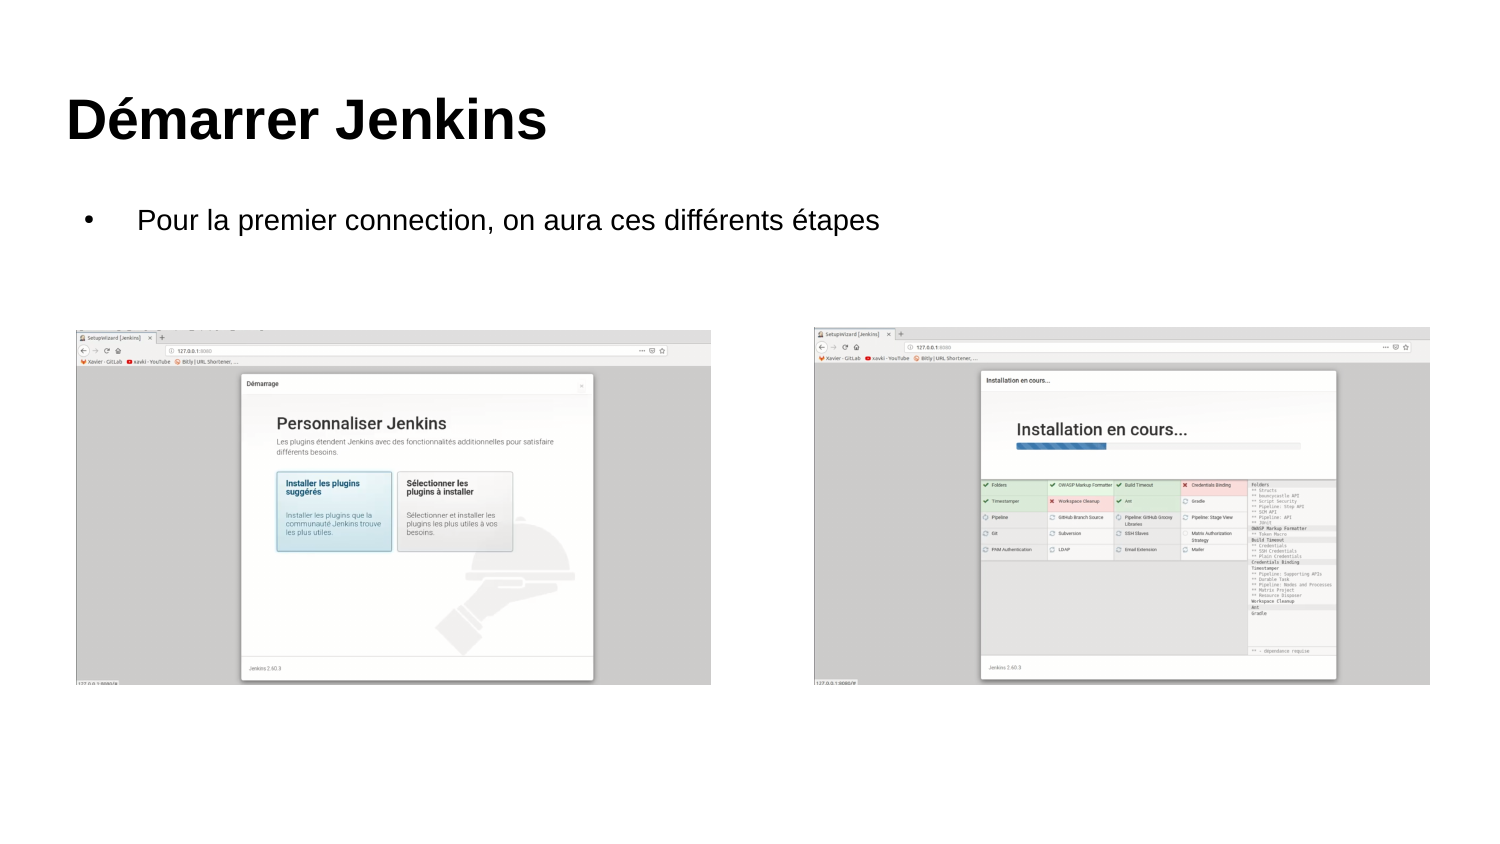

# Démarrer Jenkins
Pour la premier connection, on aura ces différents étapes